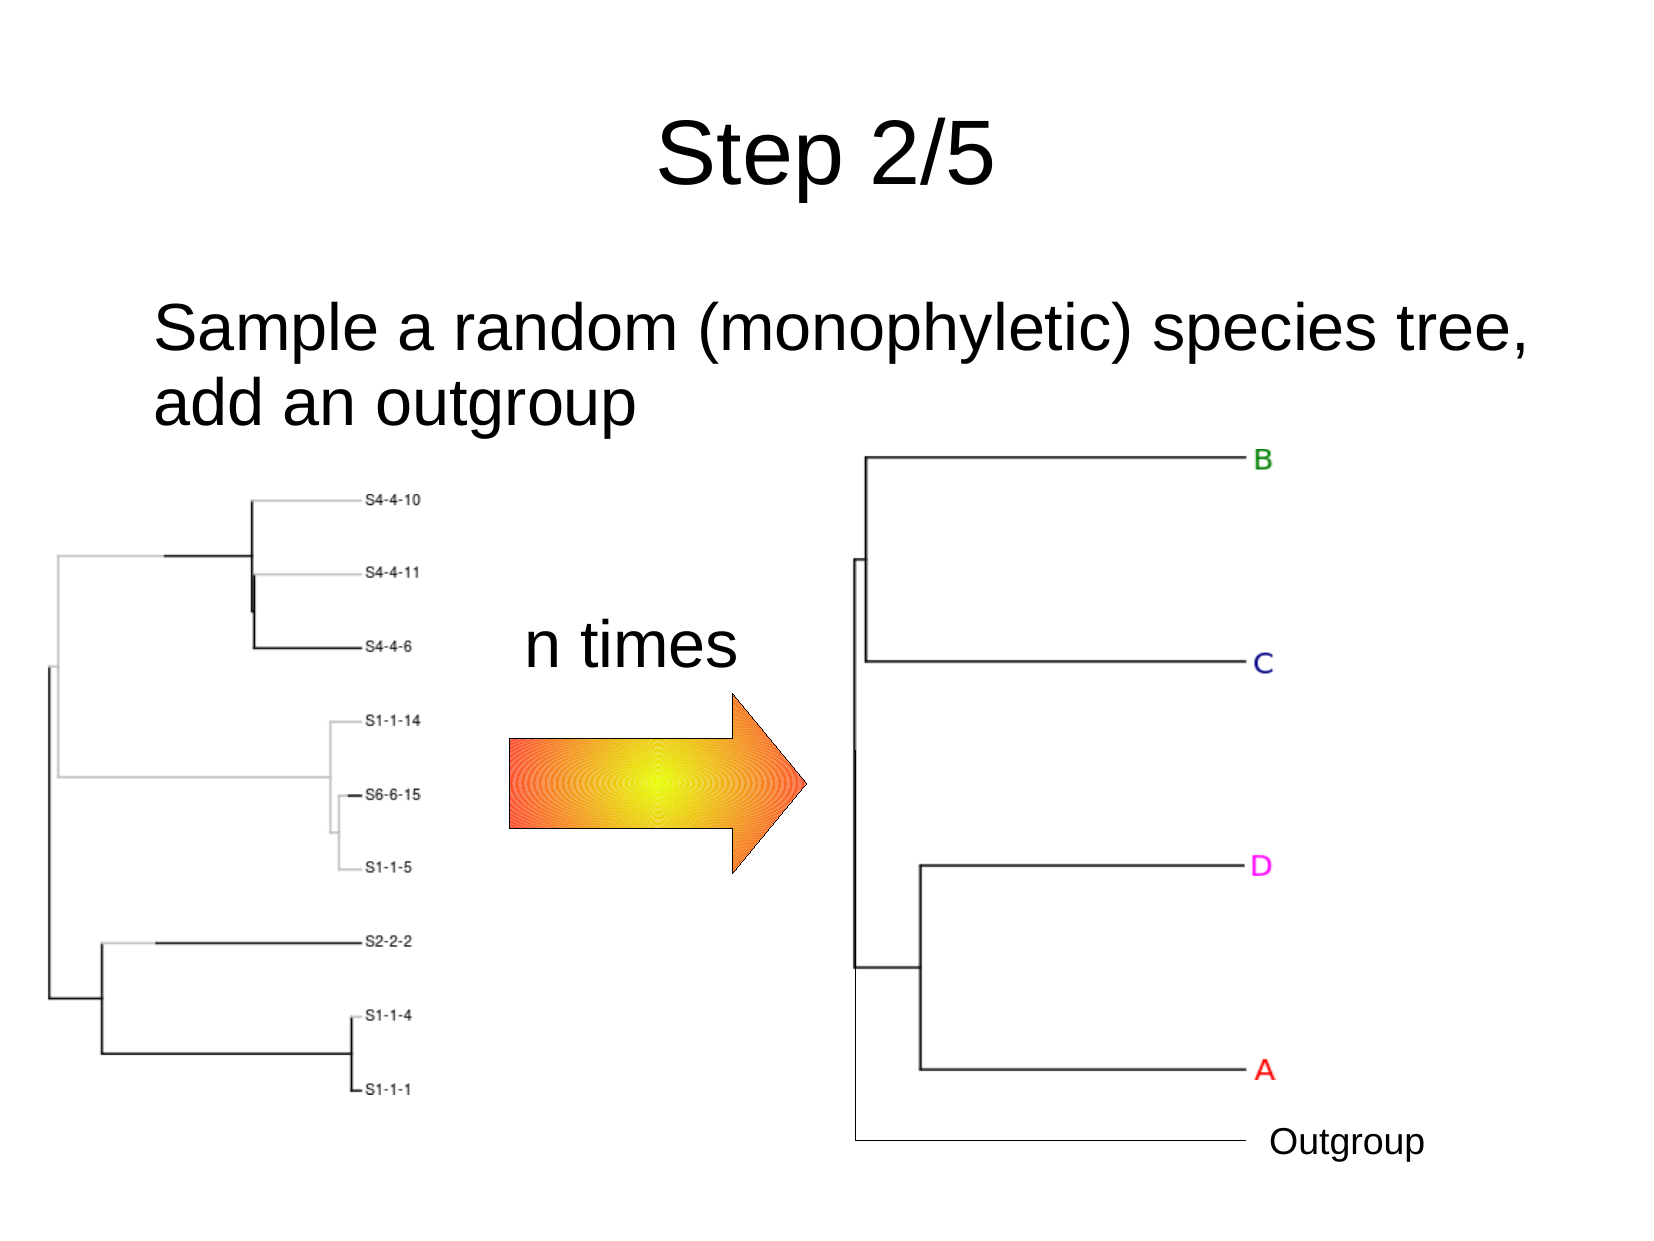

# Step 2/5
Sample a random (monophyletic) species tree, add an outgroup
n times
Outgroup